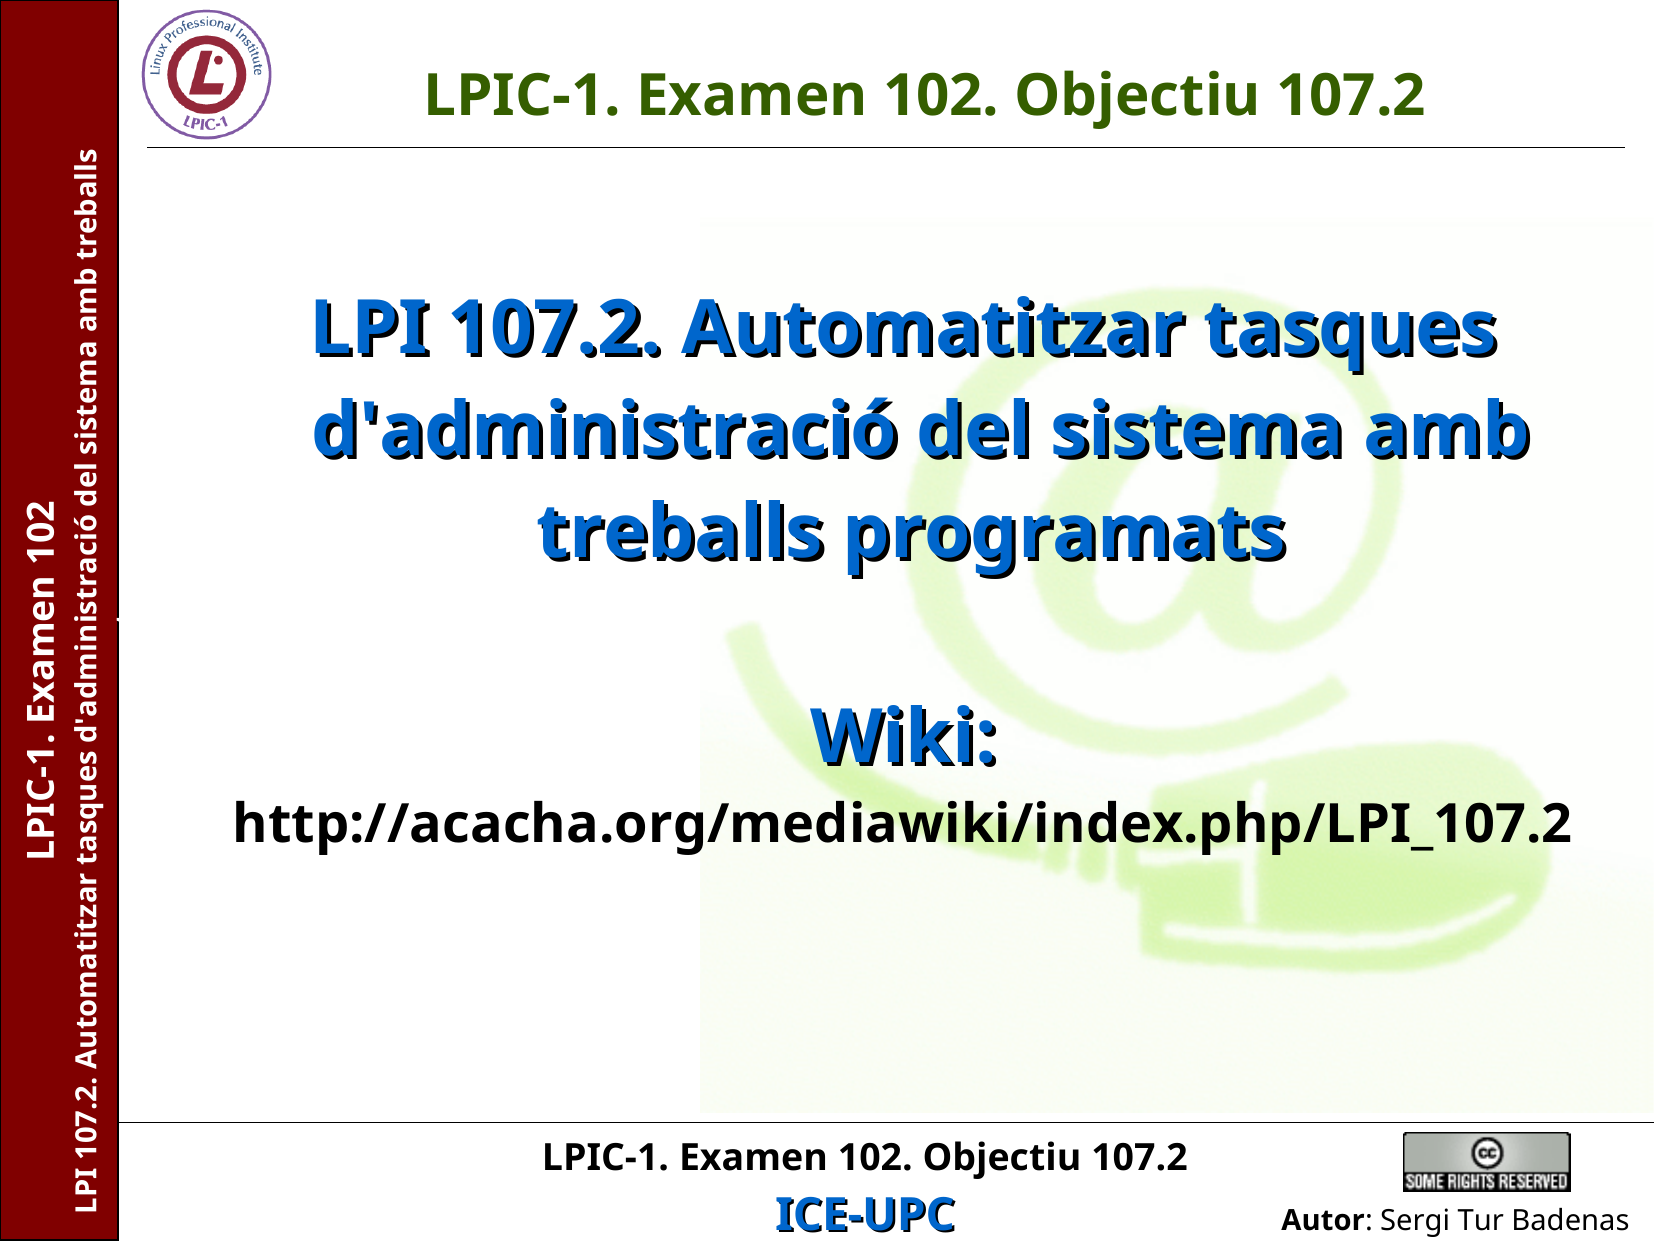

LPIC-1. Examen 102. Objectiu 107.2
# LPI 107.2. Automatitzar tasques d'administració del sistema amb treballs programats
Wiki:
http://acacha.org/mediawiki/index.php/LPI_107.2